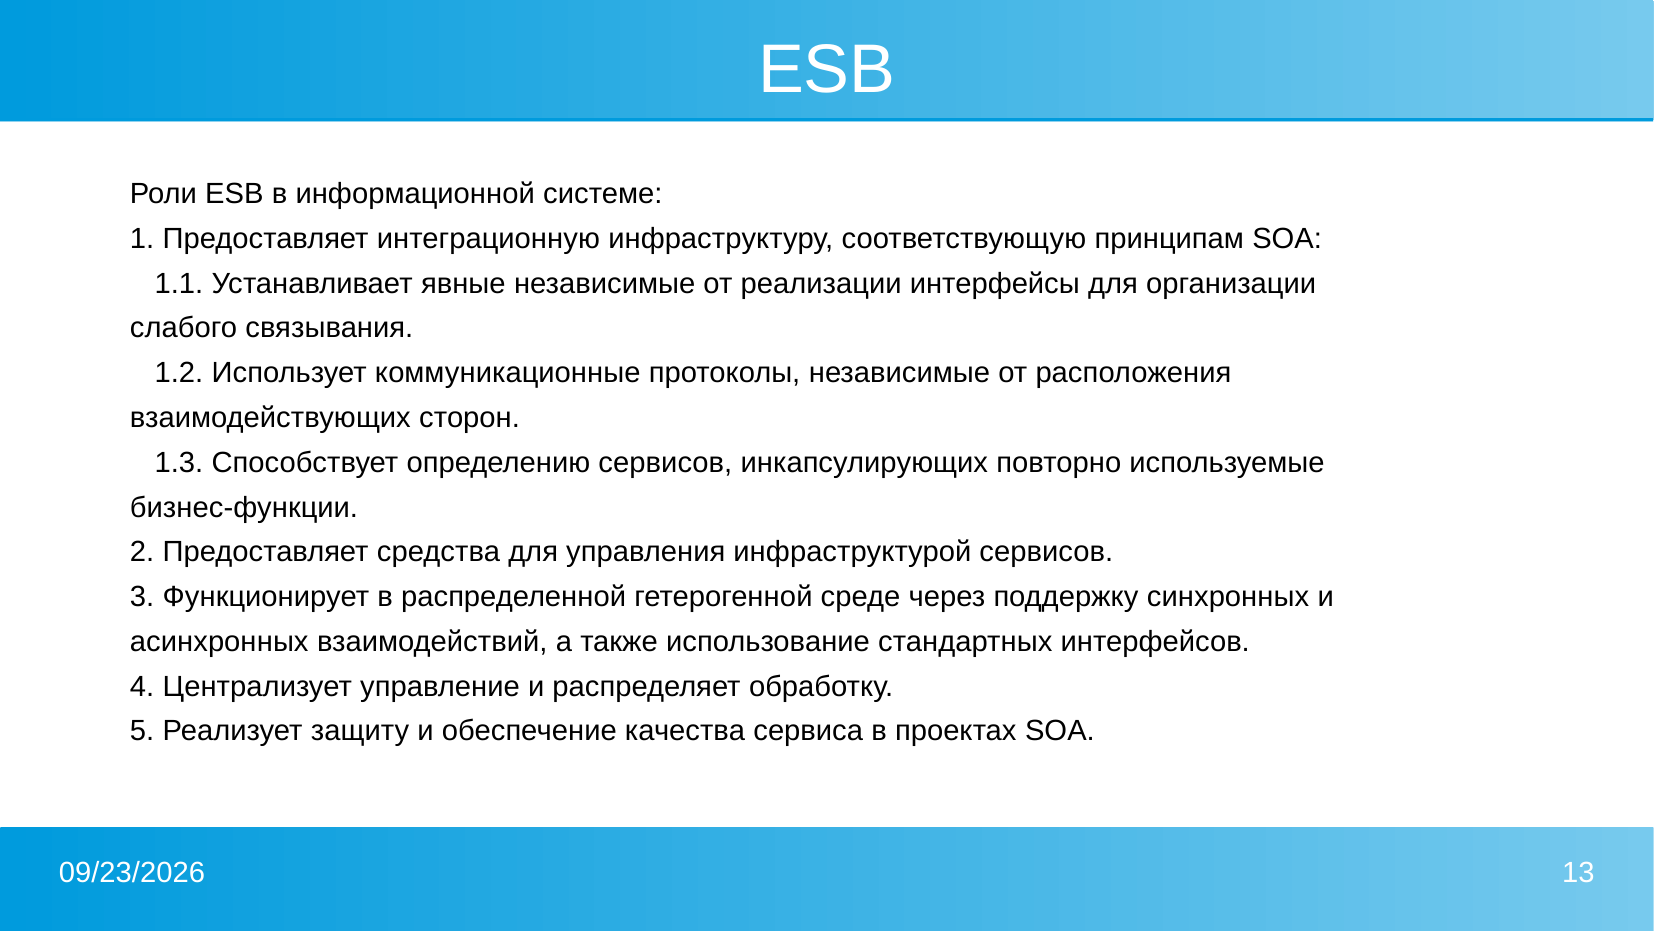

# ESB
Роли ESB в информационной системе:
1. Предоставляет интеграционную инфраструктуру, соответствующую принципам SOA:
 1.1. Устанавливает явные независимые от реализации интерфейсы для организации
слабого связывания.
 1.2. Использует коммуникационные протоколы, независимые от расположения
взаимодействующих сторон.
 1.3. Способствует определению сервисов, инкапсулирующих повторно используемые
бизнес-функции.
2. Предоставляет средства для управления инфраструктурой сервисов.
3. Функционирует в распределенной гетерогенной среде через поддержку синхронных и
асинхронных взаимодействий, а также использование стандартных интерфейсов.
4. Централизует управление и распределяет обработку.
5. Реализует защиту и обеспечение качества сервиса в проектах SOA.
13